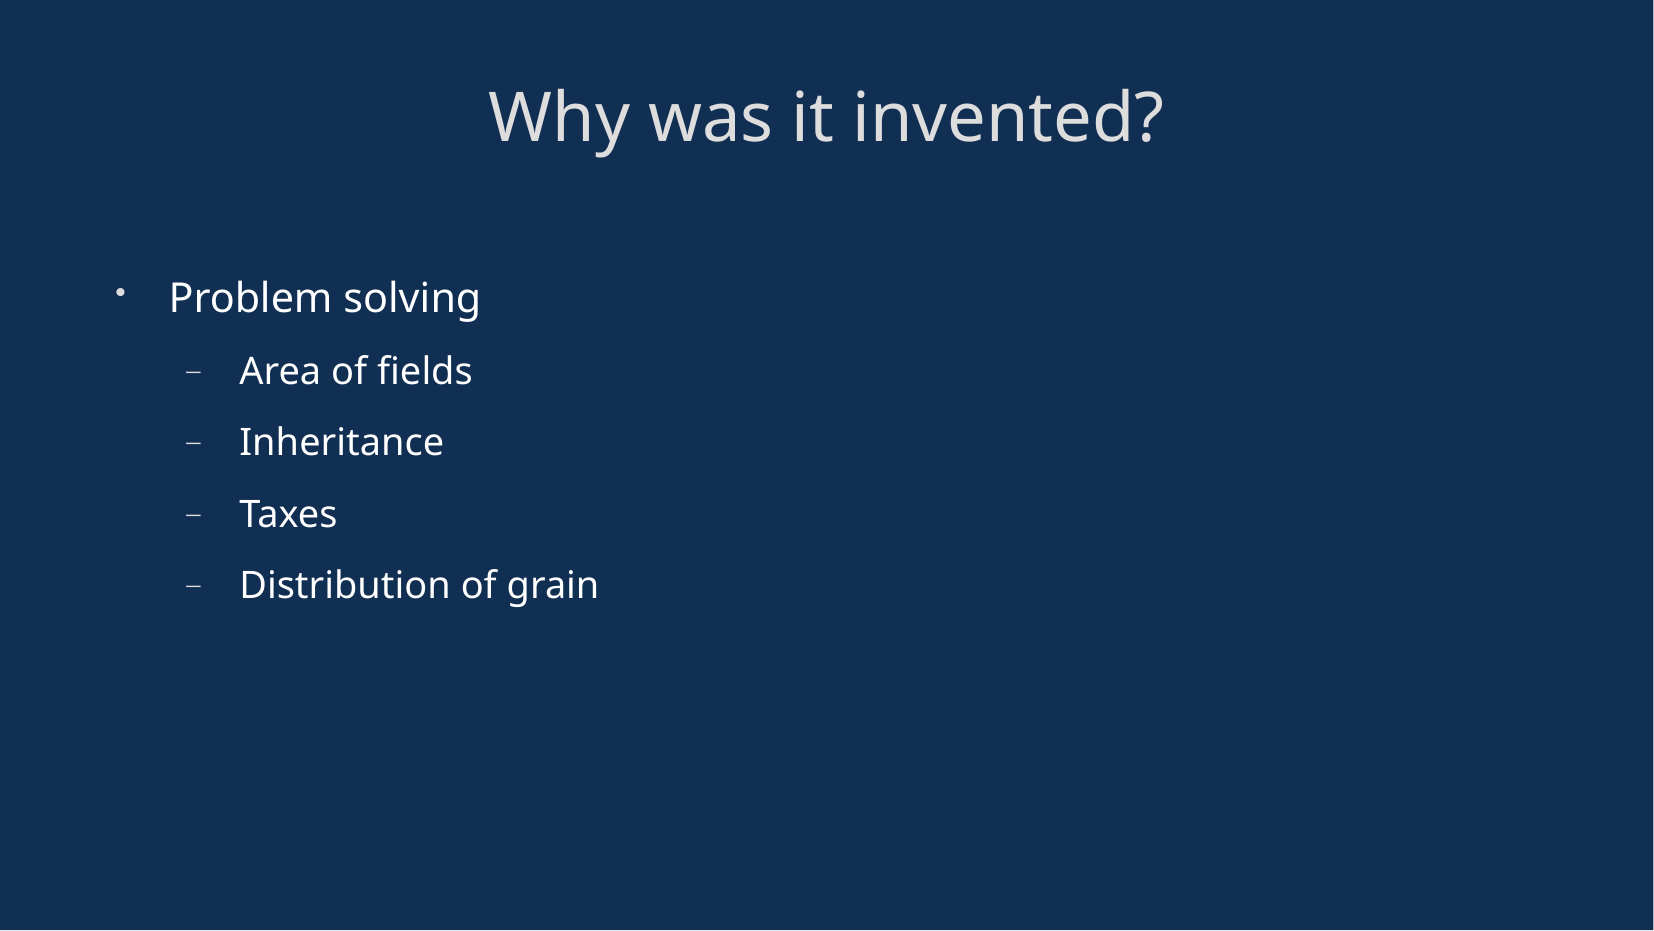

# Why was it invented?
Problem solving
Area of fields
Inheritance
Taxes
Distribution of grain